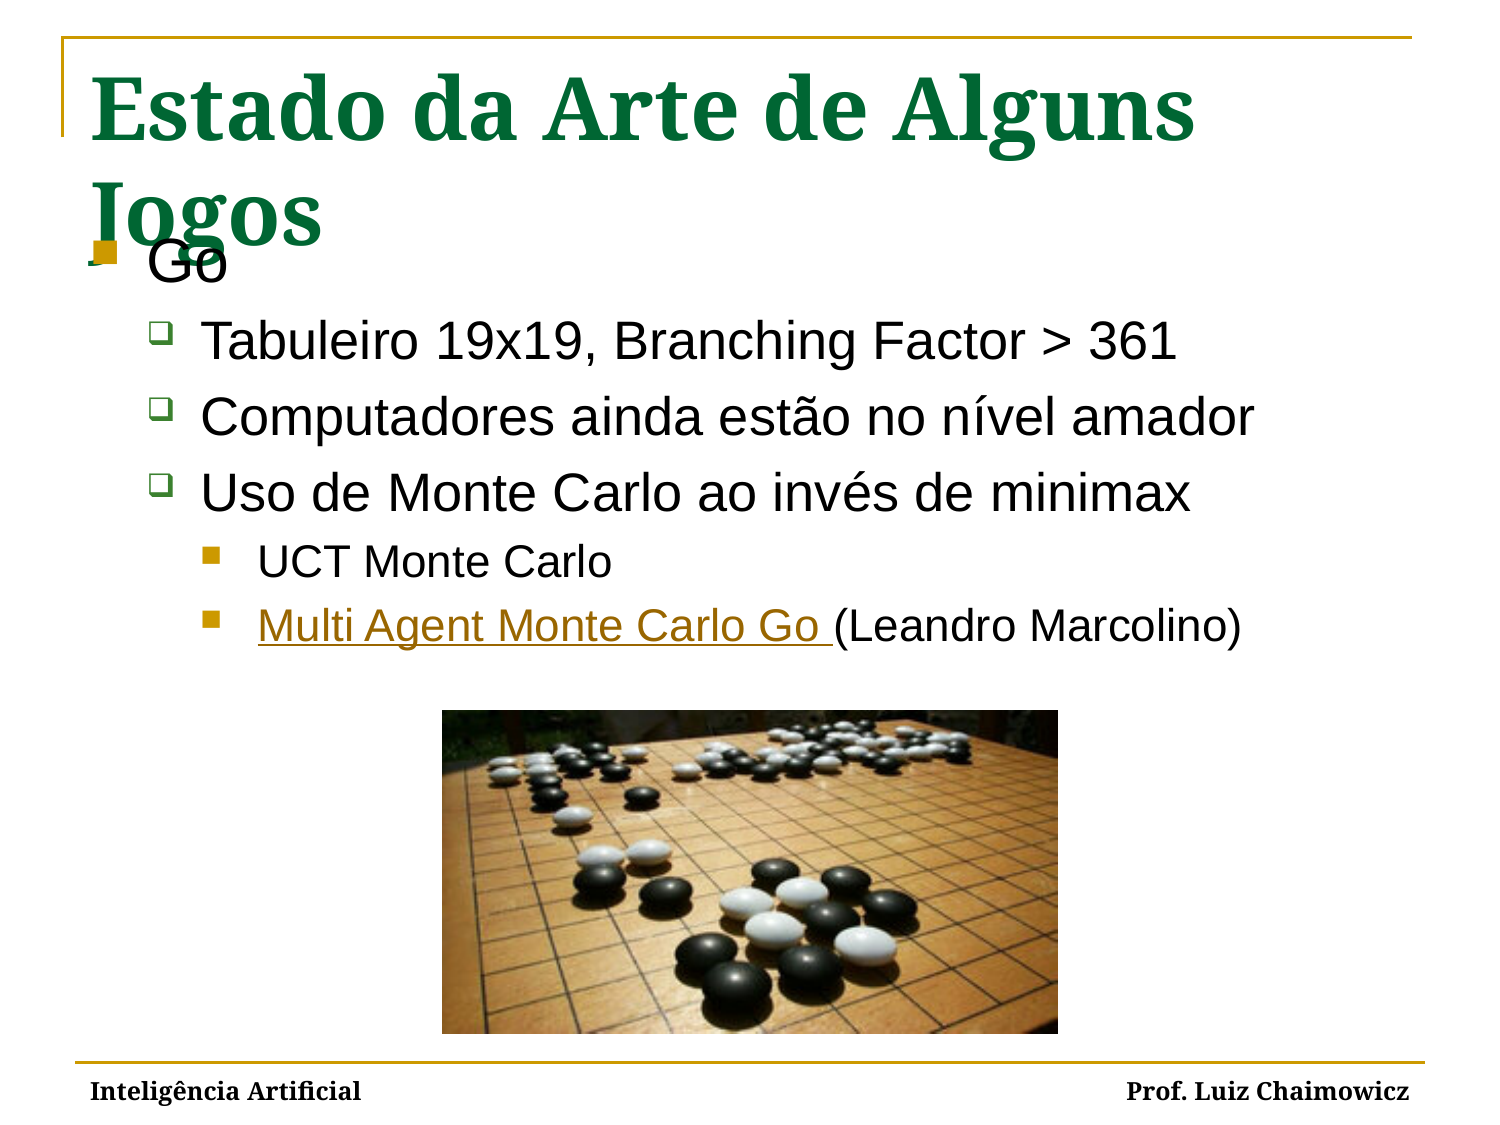

# Estado da Arte de Alguns Jogos
Go
Tabuleiro 19x19, Branching Factor > 361
Computadores ainda estão no nível amador
Uso de Monte Carlo ao invés de minimax
UCT Monte Carlo
Multi Agent Monte Carlo Go (Leandro Marcolino)
Inteligência Artificial